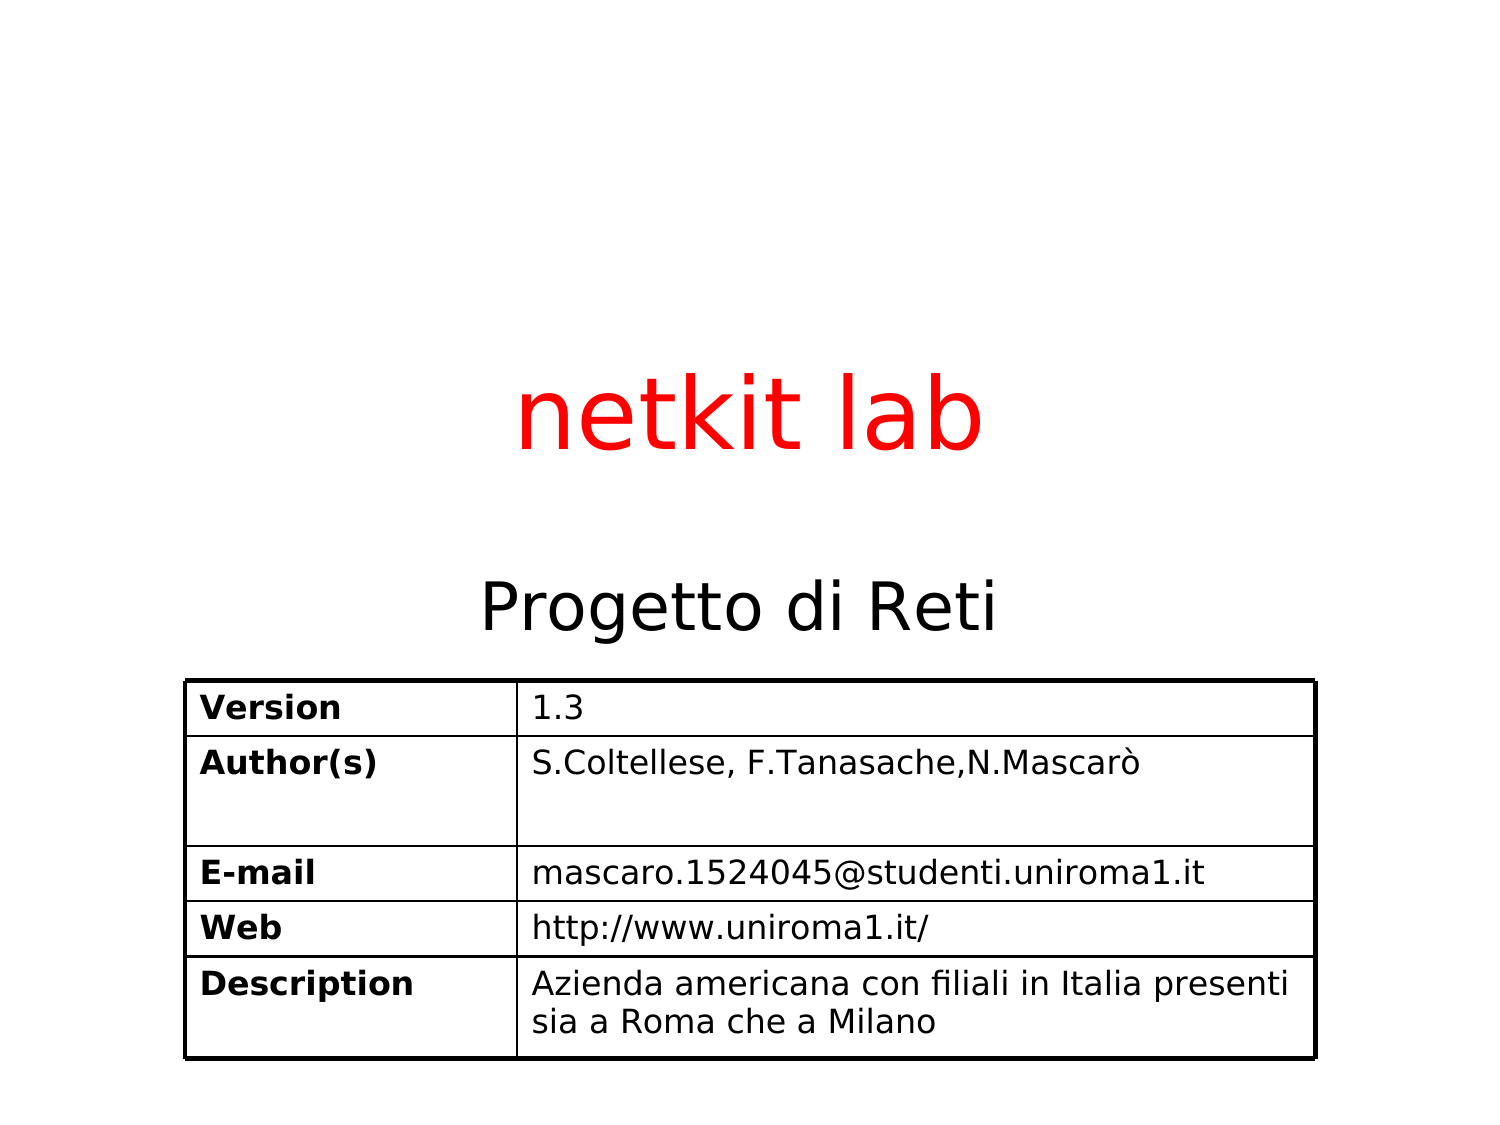

# netkit lab
Progetto di Reti
Version
1.3
Author(s)
S.Coltellese, F.Tanasache,N.Mascarò
E-mail
mascaro.1524045@studenti.uniroma1.it
Web
http://www.uniroma1.it/
Description
Azienda americana con filiali in Italia presenti sia a Roma che a Milano